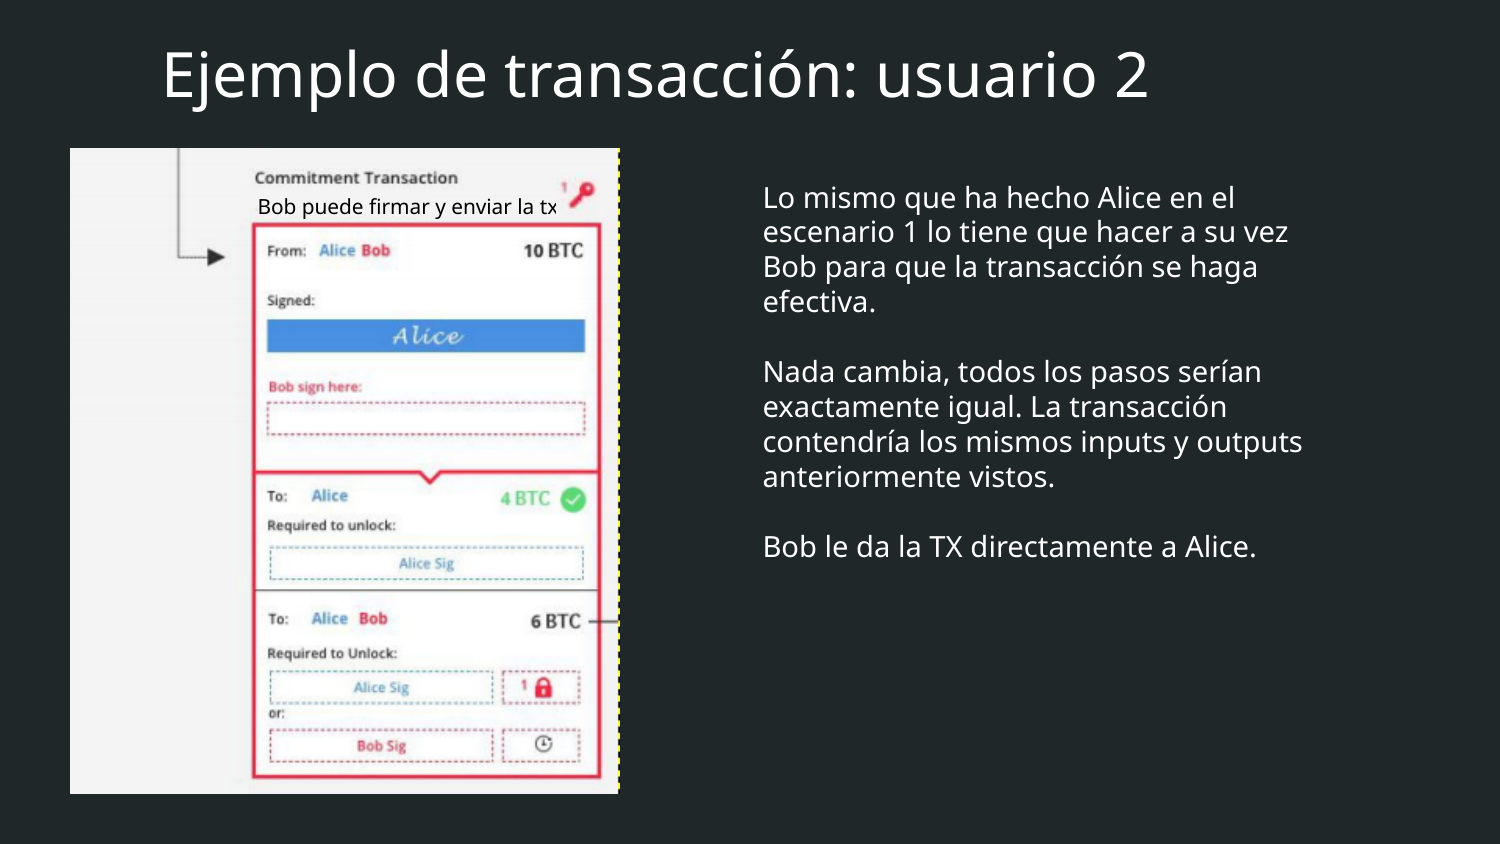

Ejemplo de transacción: usuario 2
Lo mismo que ha hecho Alice en el escenario 1 lo tiene que hacer a su vez Bob para que la transacción se haga efectiva.
Nada cambia, todos los pasos serían exactamente igual. La transacción contendría los mismos inputs y outputs anteriormente vistos.
Bob le da la TX directamente a Alice.
Bob puede firmar y enviar la tx